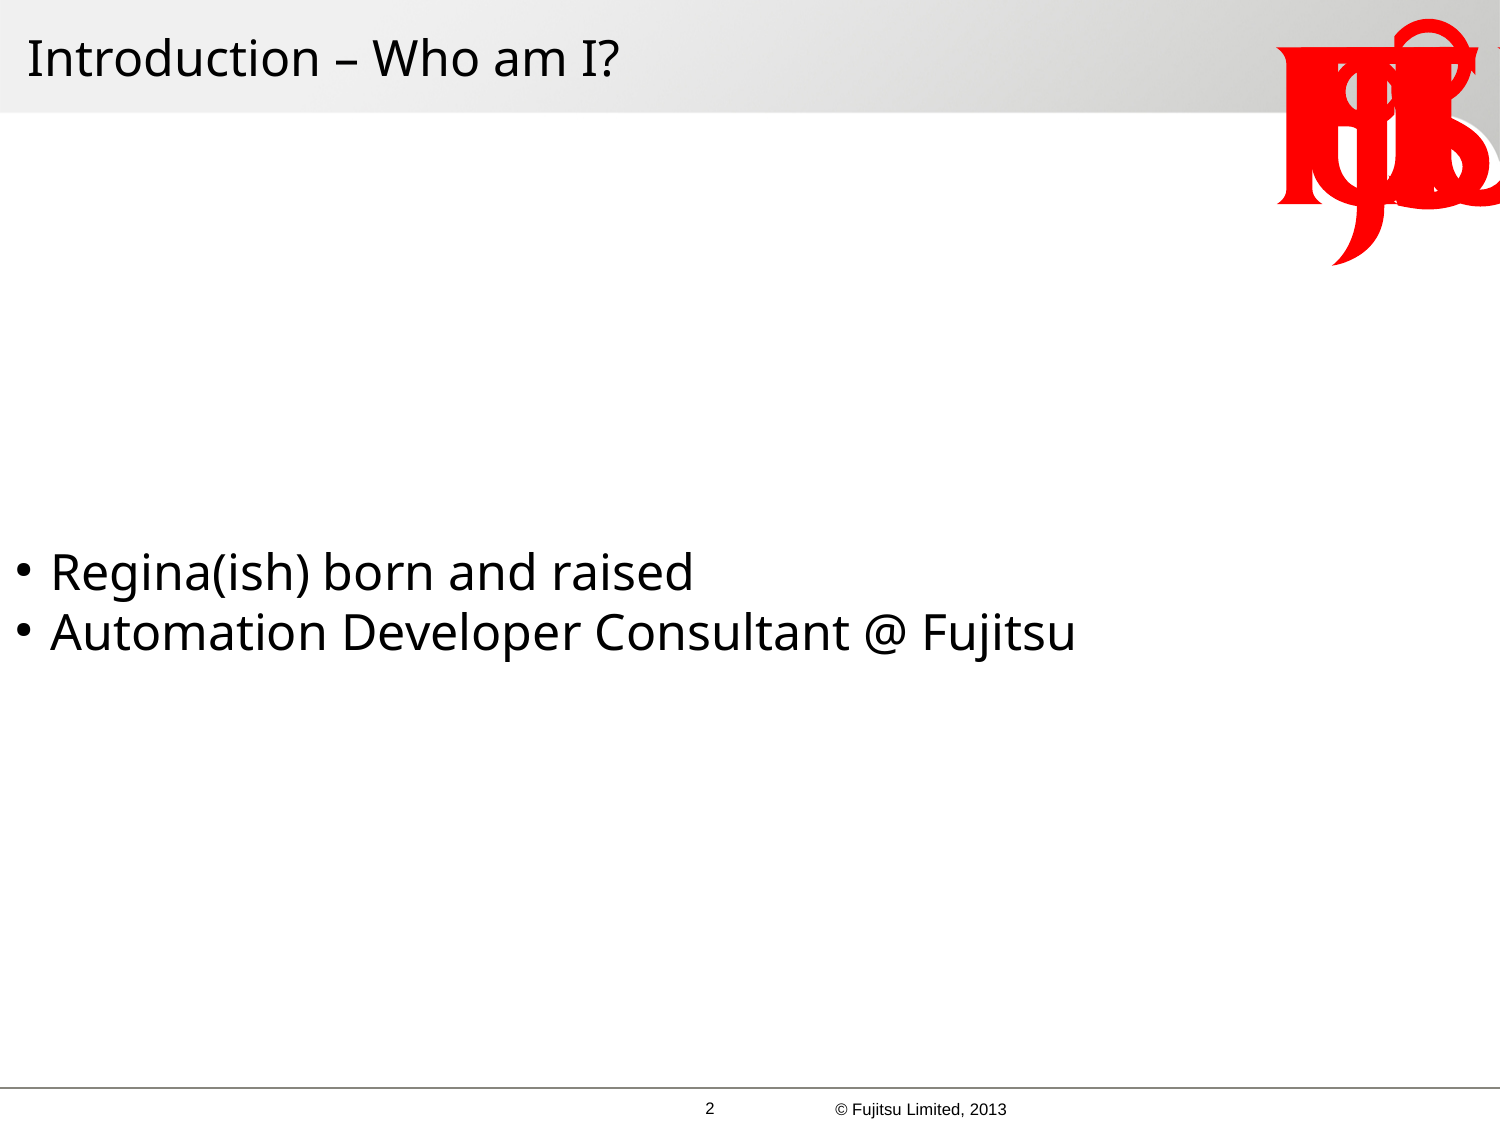

# Introduction – Who am I?
Regina(ish) born and raised
Automation Developer Consultant @ Fujitsu